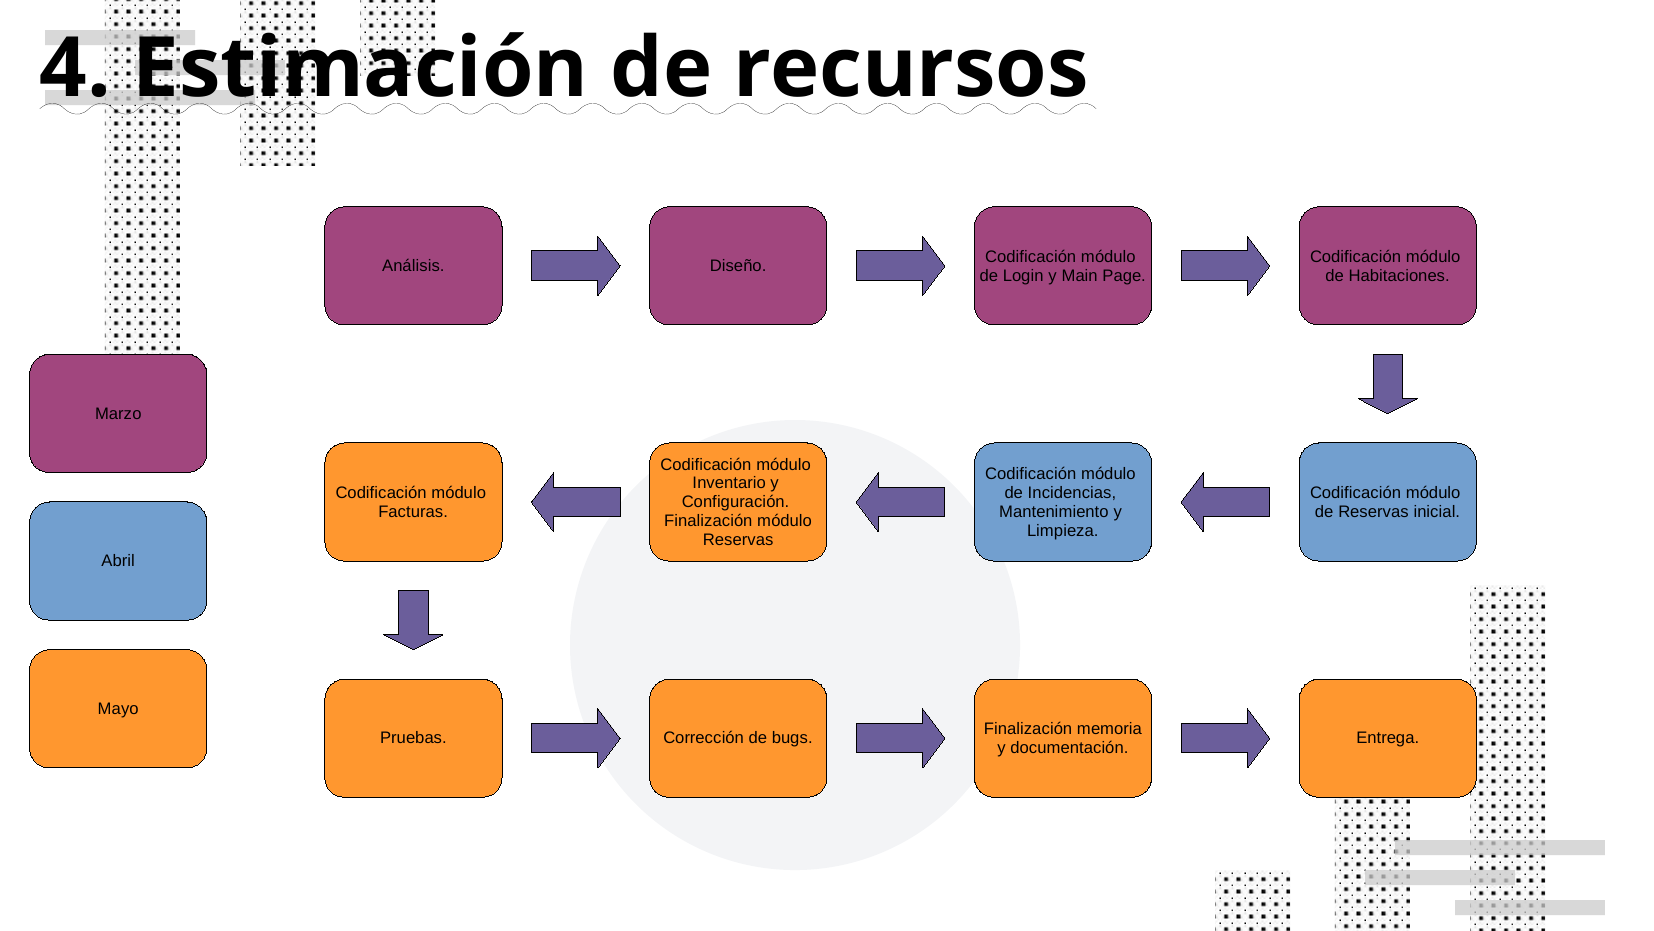

4. Estimación de recursos
Análisis.
Diseño.
Codificación módulo
de Login y Main Page.
Codificación módulo
de Habitaciones.
Marzo
Codificación módulo
Facturas.
Codificación módulo
Inventario y
Configuración.
Finalización módulo
Reservas
Codificación módulo
de Incidencias,
Mantenimiento y
Limpieza.
Codificación módulo
de Reservas inicial.
Abril
Mayo
Pruebas.
Corrección de bugs.
Finalización memoria
y documentación.
Entrega.